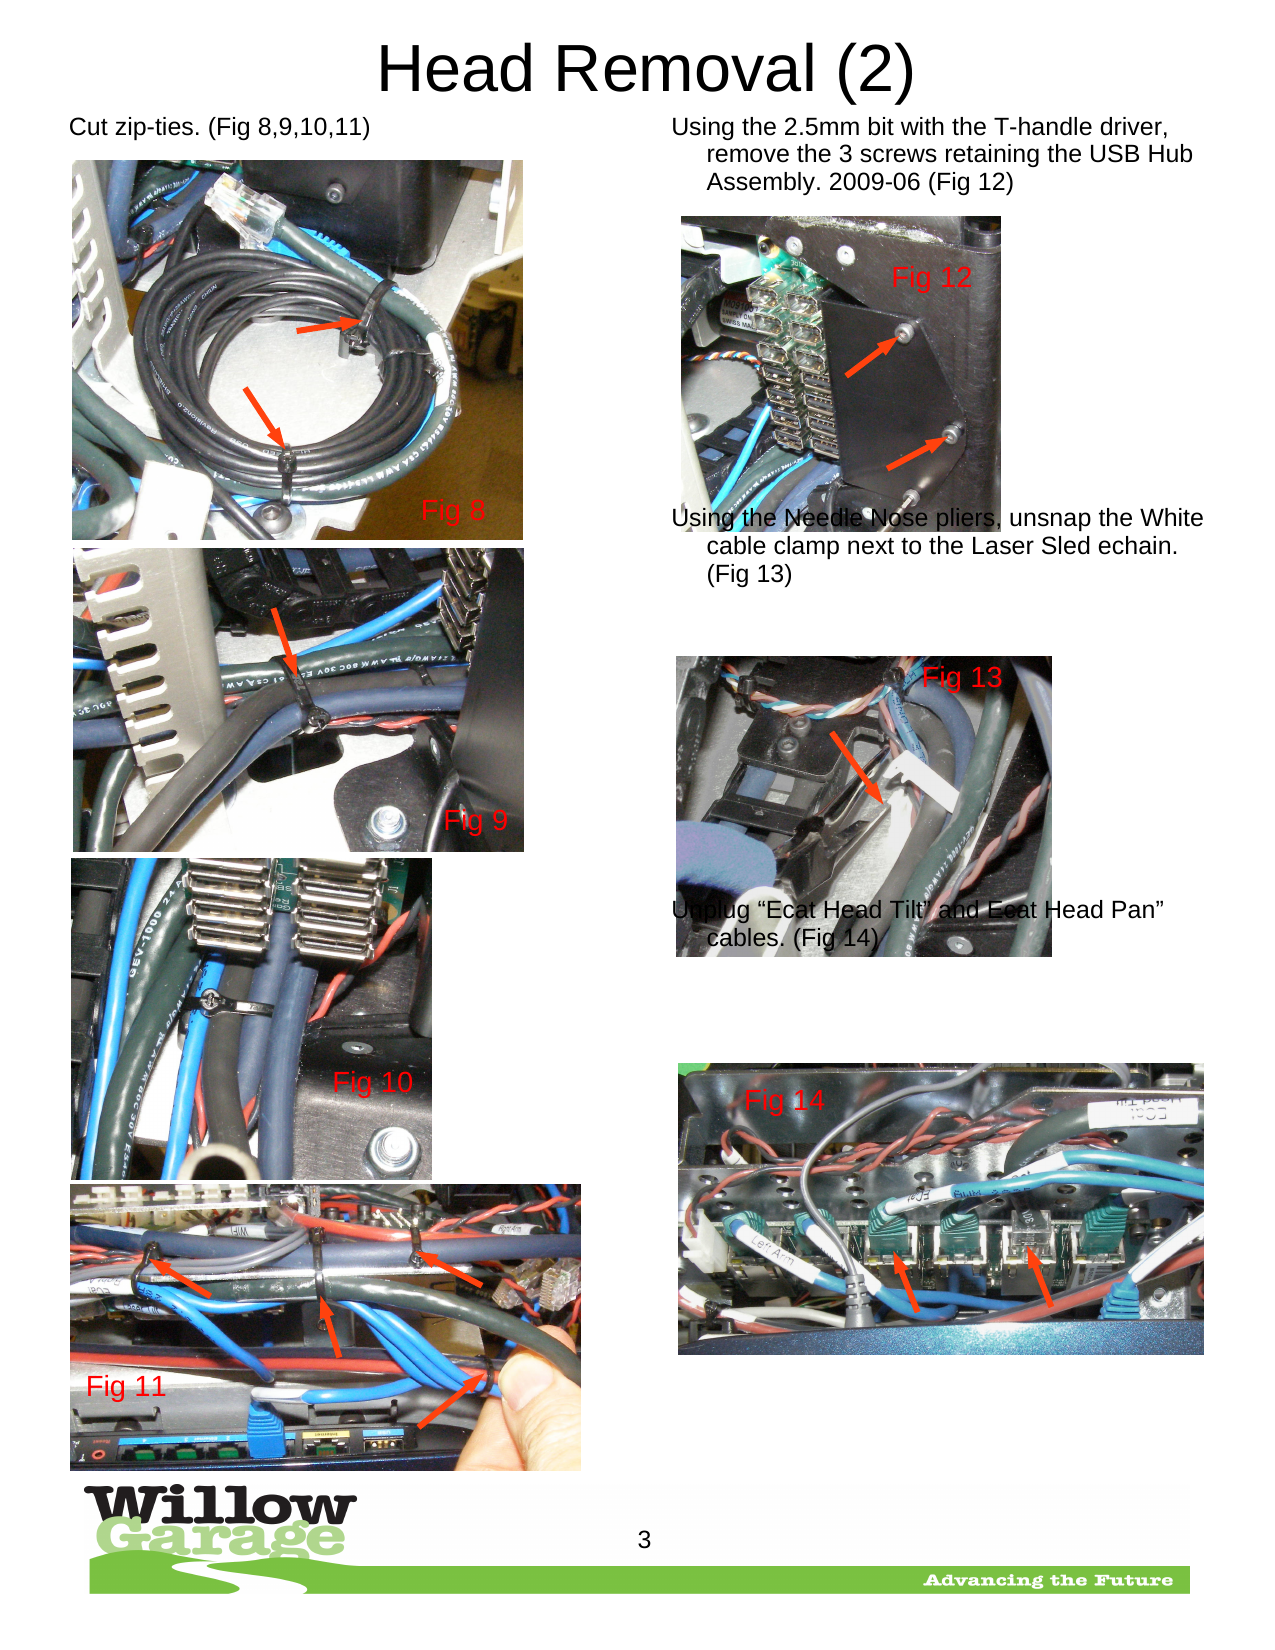

# Head Removal (2)
Using the 2.5mm bit with the T-handle driver, remove the 3 screws retaining the USB Hub Assembly. 2009-06 (Fig 12)
Using the Needle Nose pliers, unsnap the White cable clamp next to the Laser Sled echain. (Fig 13)
Unplug “Ecat Head Tilt” and Ecat Head Pan” cables. (Fig 14)
Cut zip-ties. (Fig 8,9,10,11)
Fig 12
Fig 8
Fig 13
Fig 9
Fig 10
Fig 14
Fig 11
3